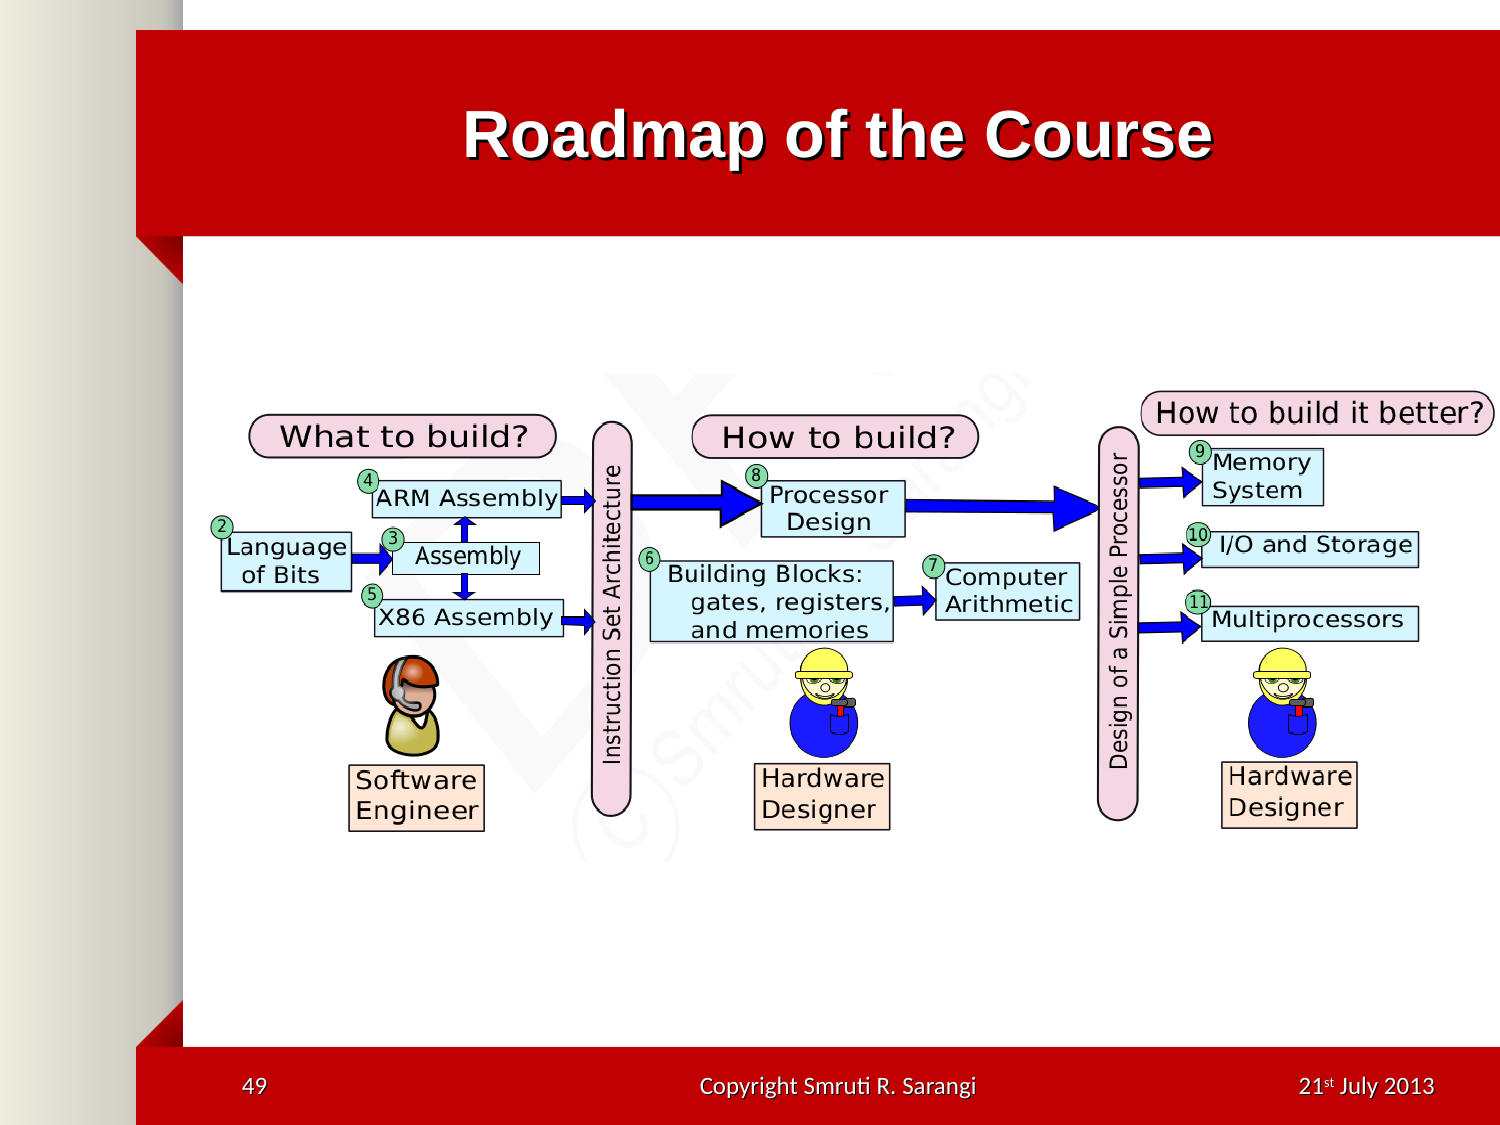

# Roadmap of the Course
49
Your date here